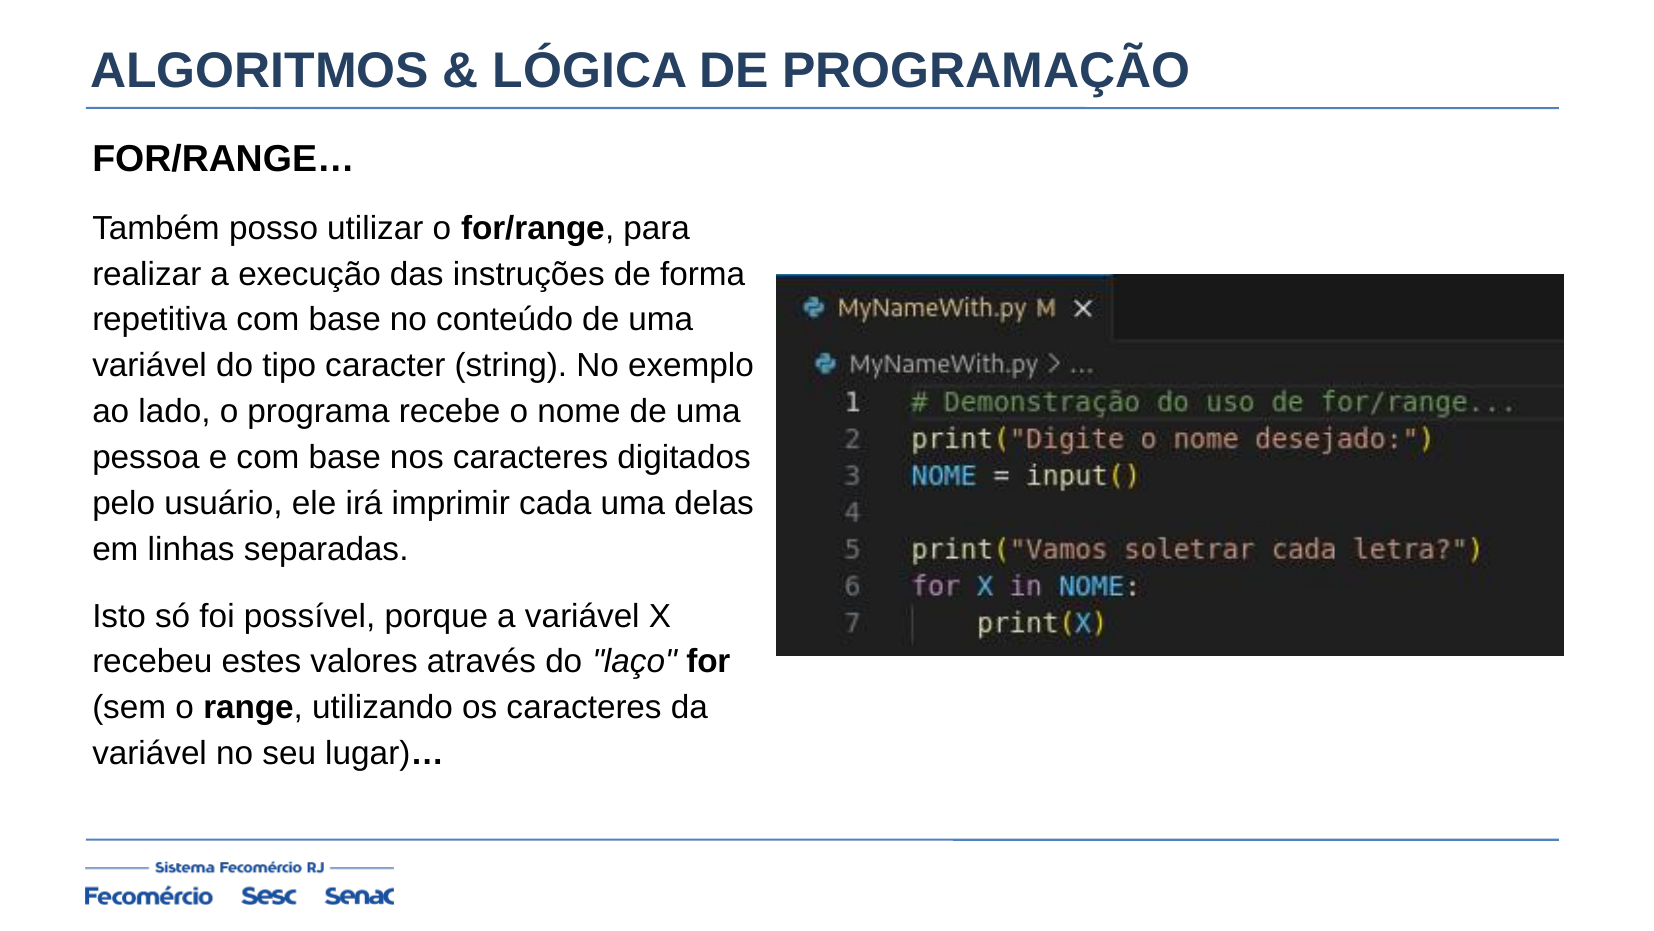

ALGORITMOS & LÓGICA DE PROGRAMAÇÃO
FOR/RANGE…
Também posso utilizar o for/range, para realizar a execução das instruções de forma repetitiva com base no conteúdo de uma variável do tipo caracter (string). No exemplo ao lado, o programa recebe o nome de uma pessoa e com base nos caracteres digitados pelo usuário, ele irá imprimir cada uma delas em linhas separadas.
Isto só foi possível, porque a variável X recebeu estes valores através do "laço" for (sem o range, utilizando os caracteres da variável no seu lugar)…